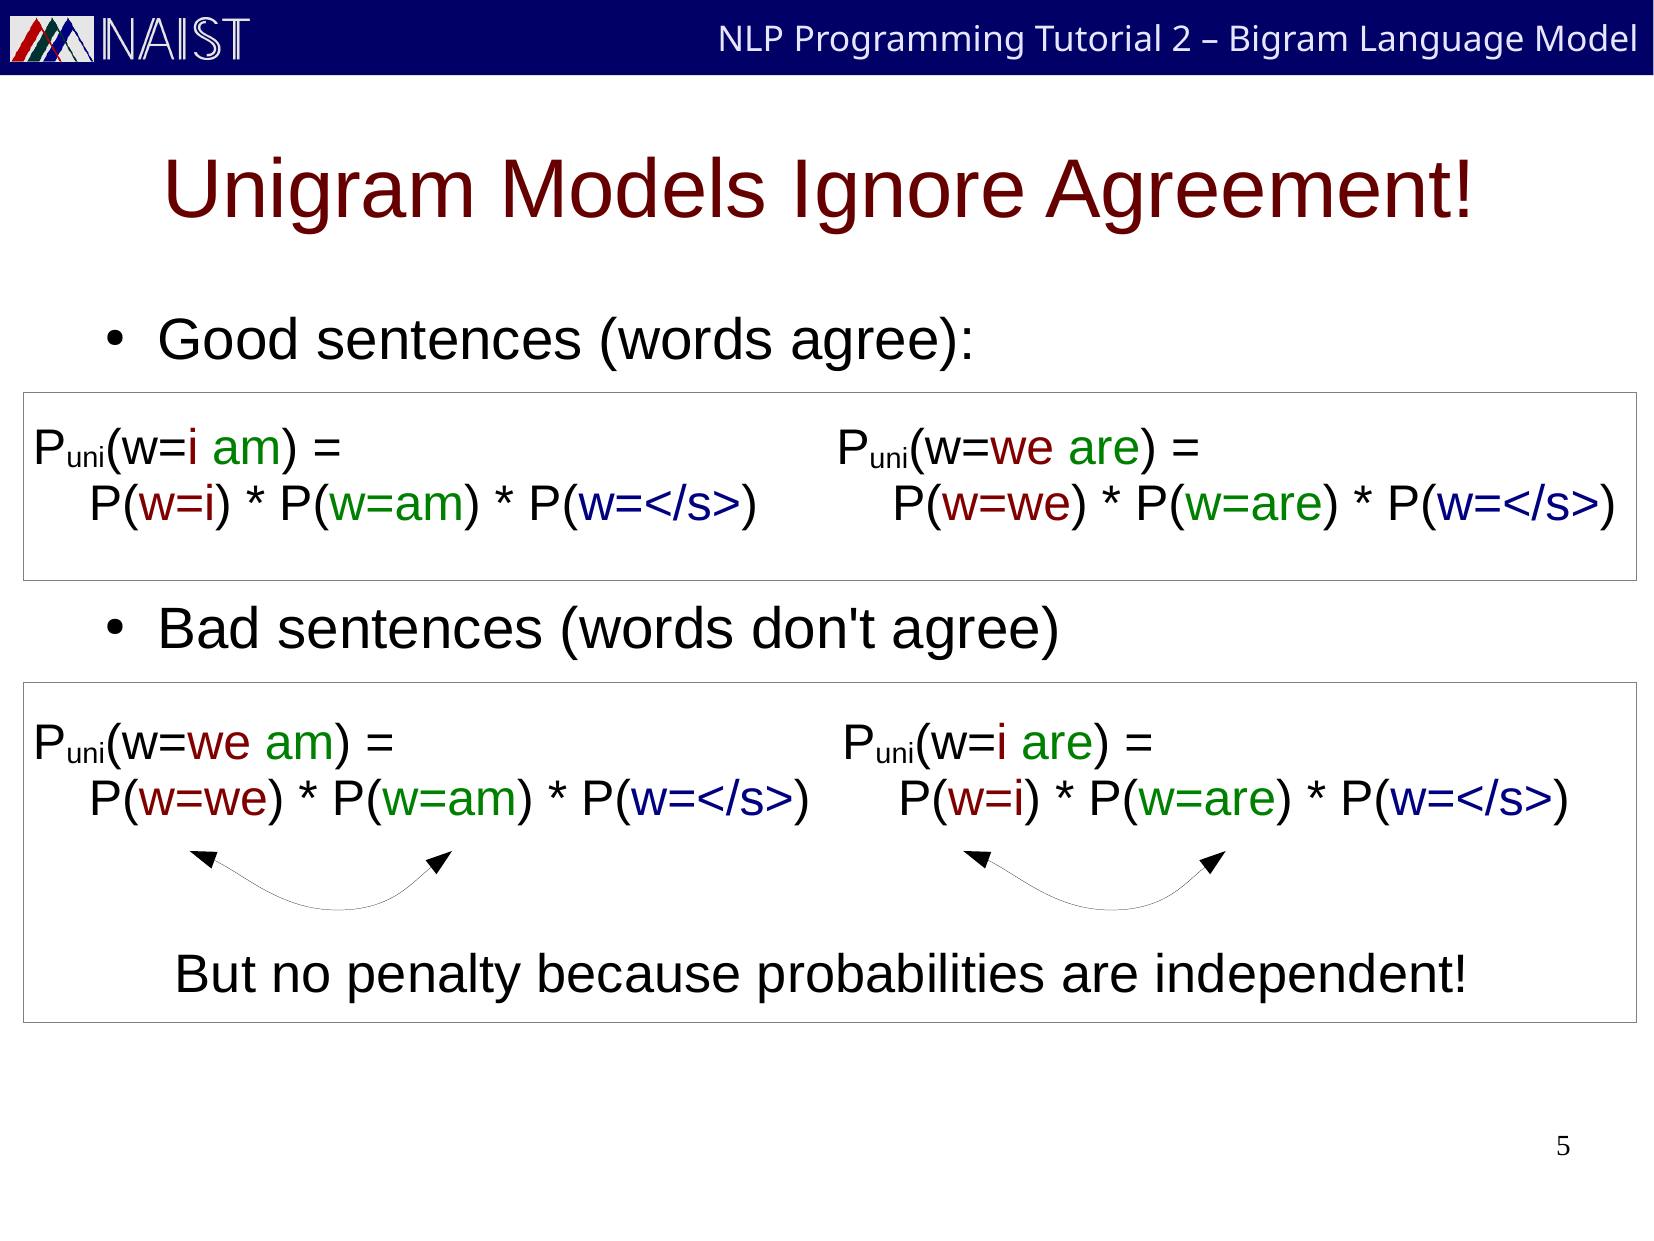

# Unigram Models Ignore Agreement!
Good sentences (words agree):
Bad sentences (words don't agree)
Puni(w=i am) =
 P(w=i) * P(w=am) * P(w=</s>)
Puni(w=we are) =
 P(w=we) * P(w=are) * P(w=</s>)
Puni(w=we am) =
 P(w=we) * P(w=am) * P(w=</s>)
Puni(w=i are) =
 P(w=i) * P(w=are) * P(w=</s>)
But no penalty because probabilities are independent!
5